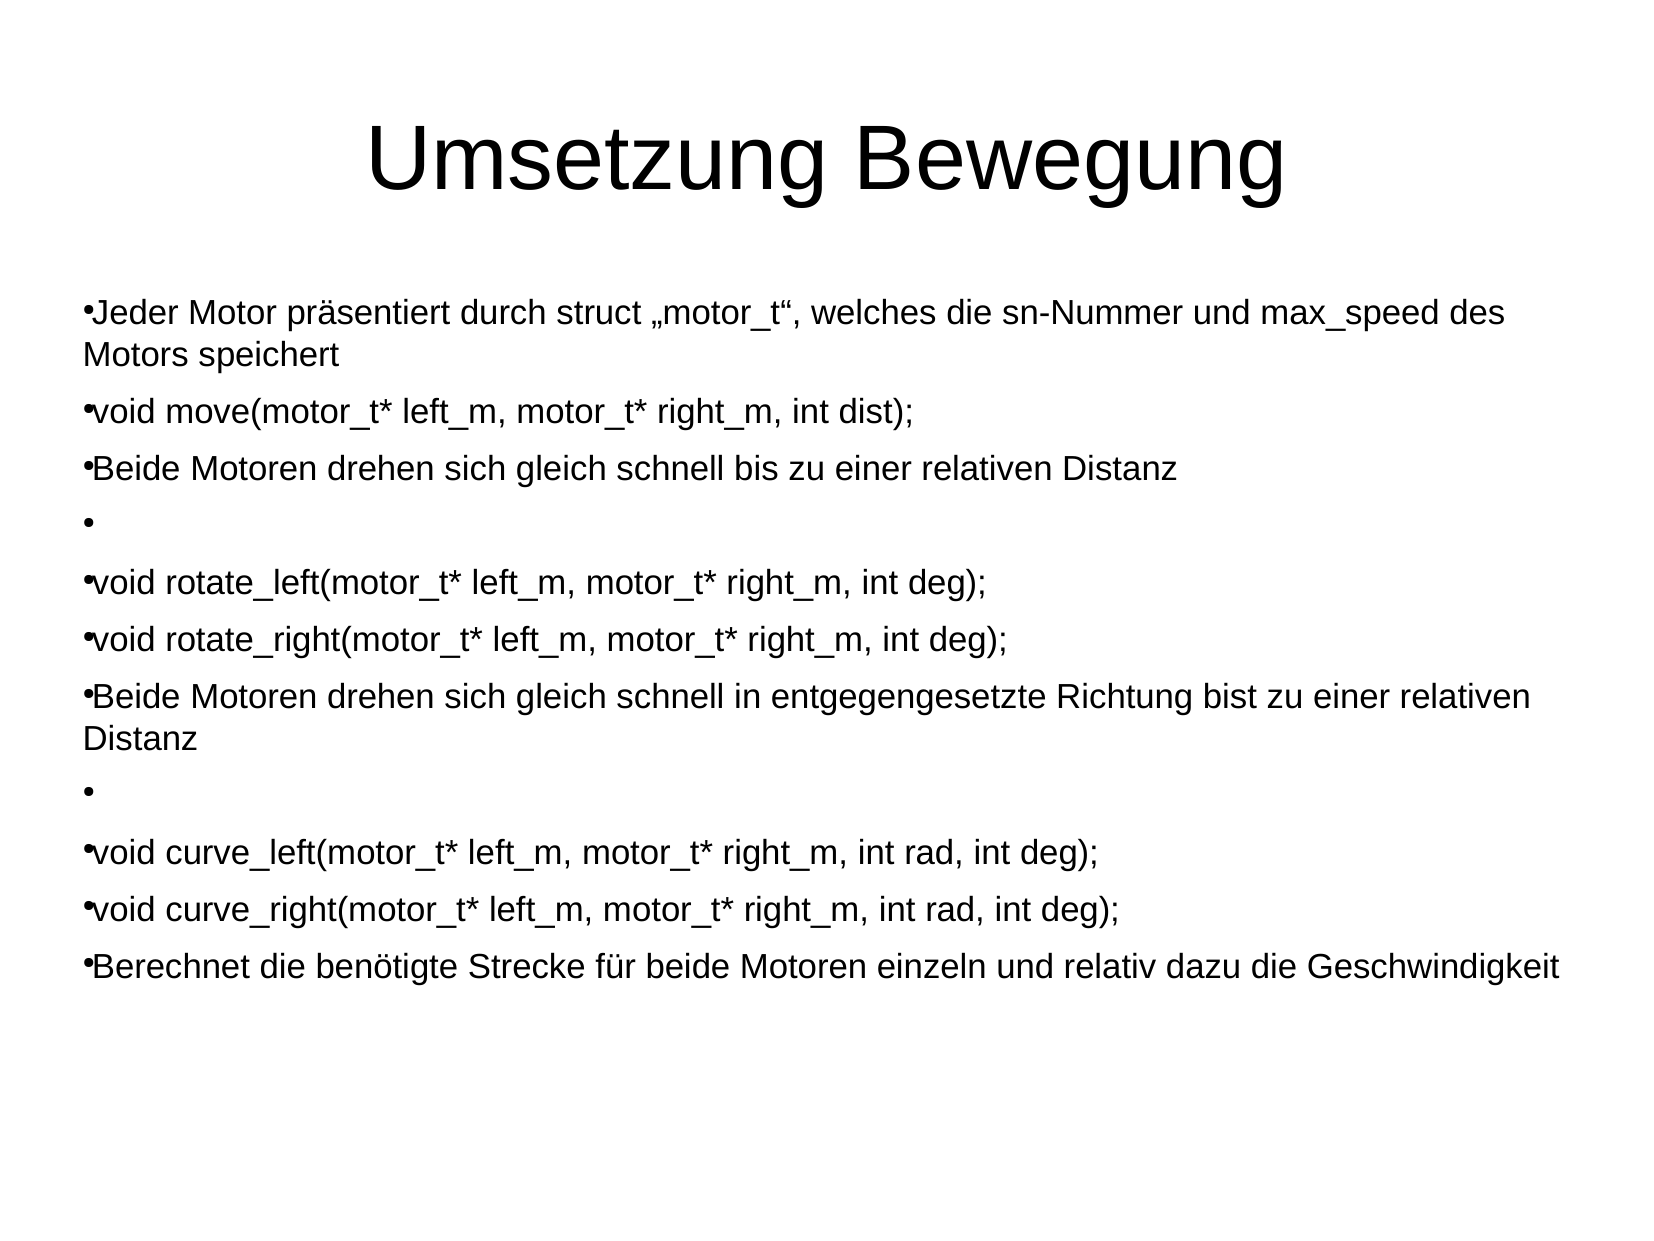

# Umsetzung Bewegung
Jeder Motor präsentiert durch struct „motor_t“, welches die sn-Nummer und max_speed des Motors speichert
void move(motor_t* left_m, motor_t* right_m, int dist);
Beide Motoren drehen sich gleich schnell bis zu einer relativen Distanz
void rotate_left(motor_t* left_m, motor_t* right_m, int deg);
void rotate_right(motor_t* left_m, motor_t* right_m, int deg);
Beide Motoren drehen sich gleich schnell in entgegengesetzte Richtung bist zu einer relativen Distanz
void curve_left(motor_t* left_m, motor_t* right_m, int rad, int deg);
void curve_right(motor_t* left_m, motor_t* right_m, int rad, int deg);
Berechnet die benötigte Strecke für beide Motoren einzeln und relativ dazu die Geschwindigkeit